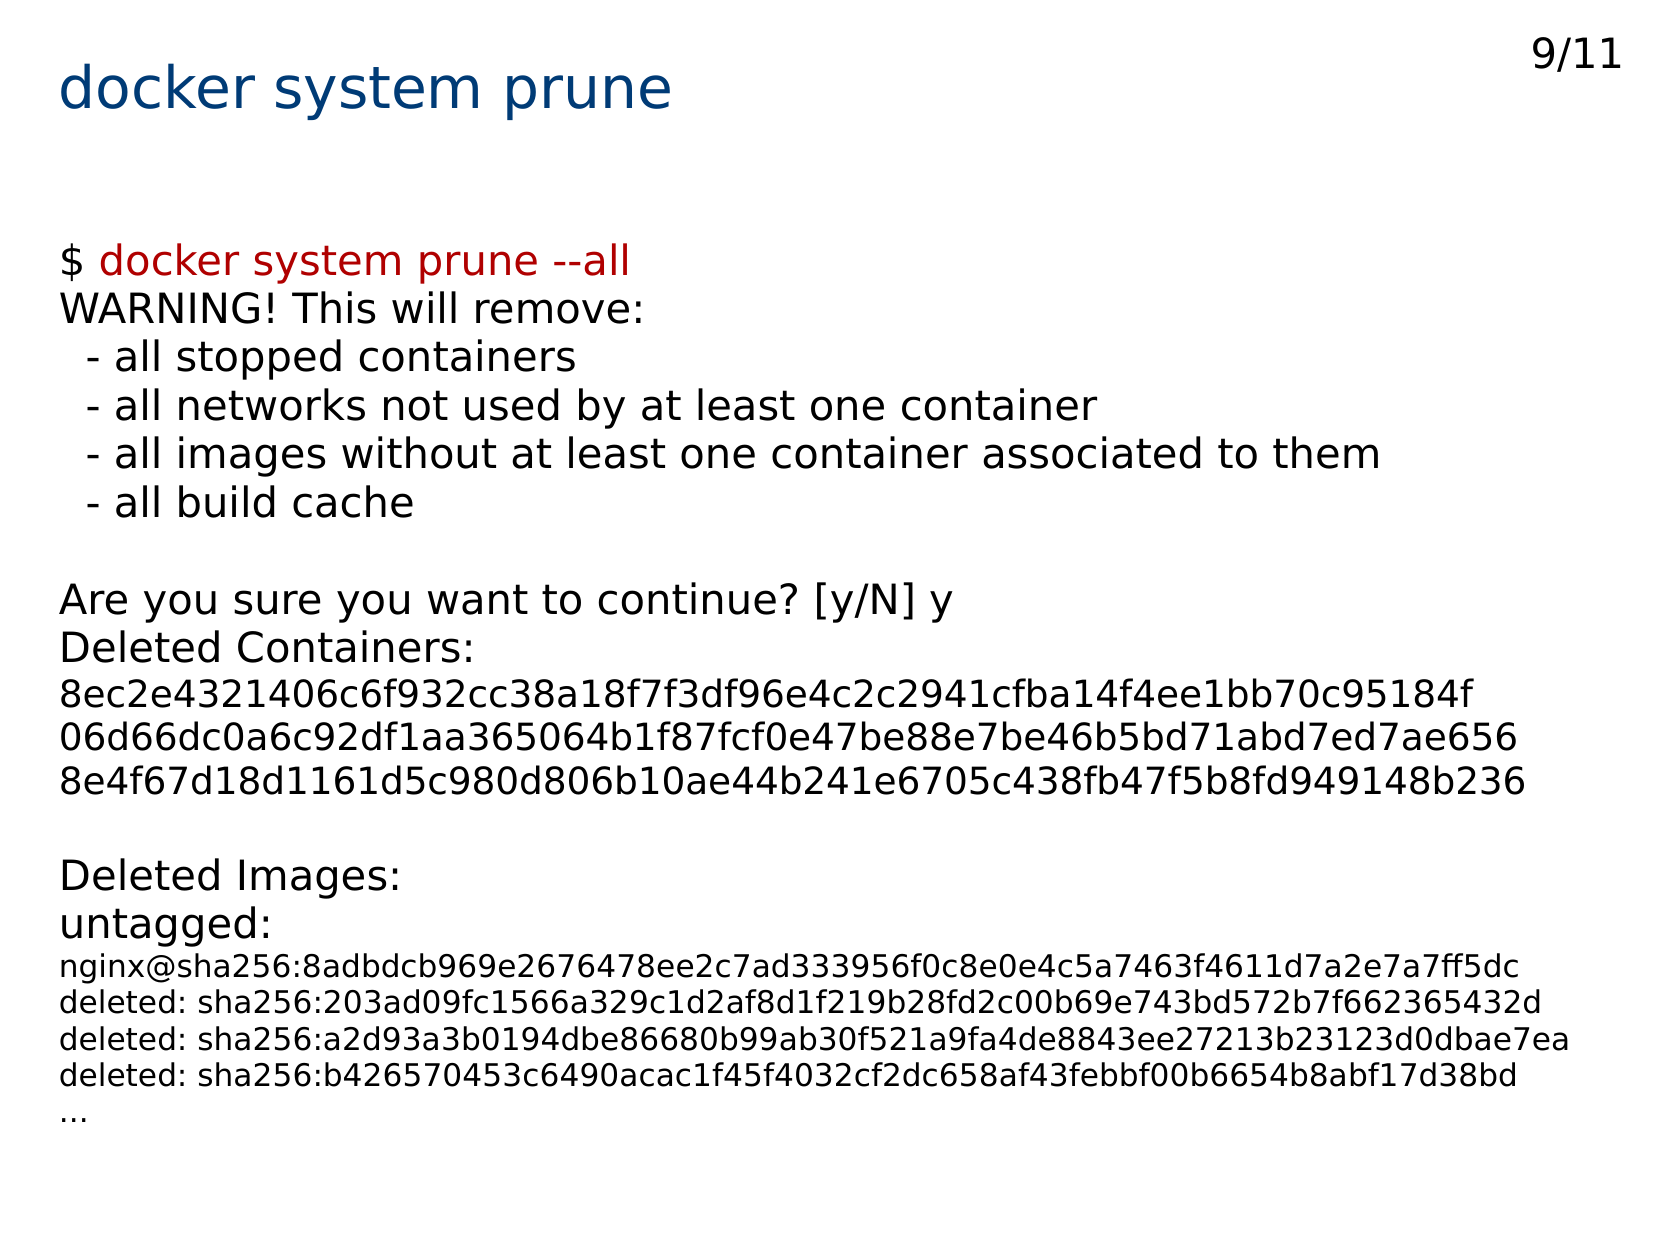

# docker system prune
9
$ docker system prune --all
WARNING! This will remove:
 - all stopped containers
 - all networks not used by at least one container
 - all images without at least one container associated to them
 - all build cache
Are you sure you want to continue? [y/N] y
Deleted Containers:
8ec2e4321406c6f932cc38a18f7f3df96e4c2c2941cfba14f4ee1bb70c95184f
06d66dc0a6c92df1aa365064b1f87fcf0e47be88e7be46b5bd71abd7ed7ae656
8e4f67d18d1161d5c980d806b10ae44b241e6705c438fb47f5b8fd949148b236
Deleted Images:
untagged: nginx@sha256:8adbdcb969e2676478ee2c7ad333956f0c8e0e4c5a7463f4611d7a2e7a7ff5dc
deleted: sha256:203ad09fc1566a329c1d2af8d1f219b28fd2c00b69e743bd572b7f662365432d
deleted: sha256:a2d93a3b0194dbe86680b99ab30f521a9fa4de8843ee27213b23123d0dbae7ea
deleted: sha256:b426570453c6490acac1f45f4032cf2dc658af43febbf00b6654b8abf17d38bd
...